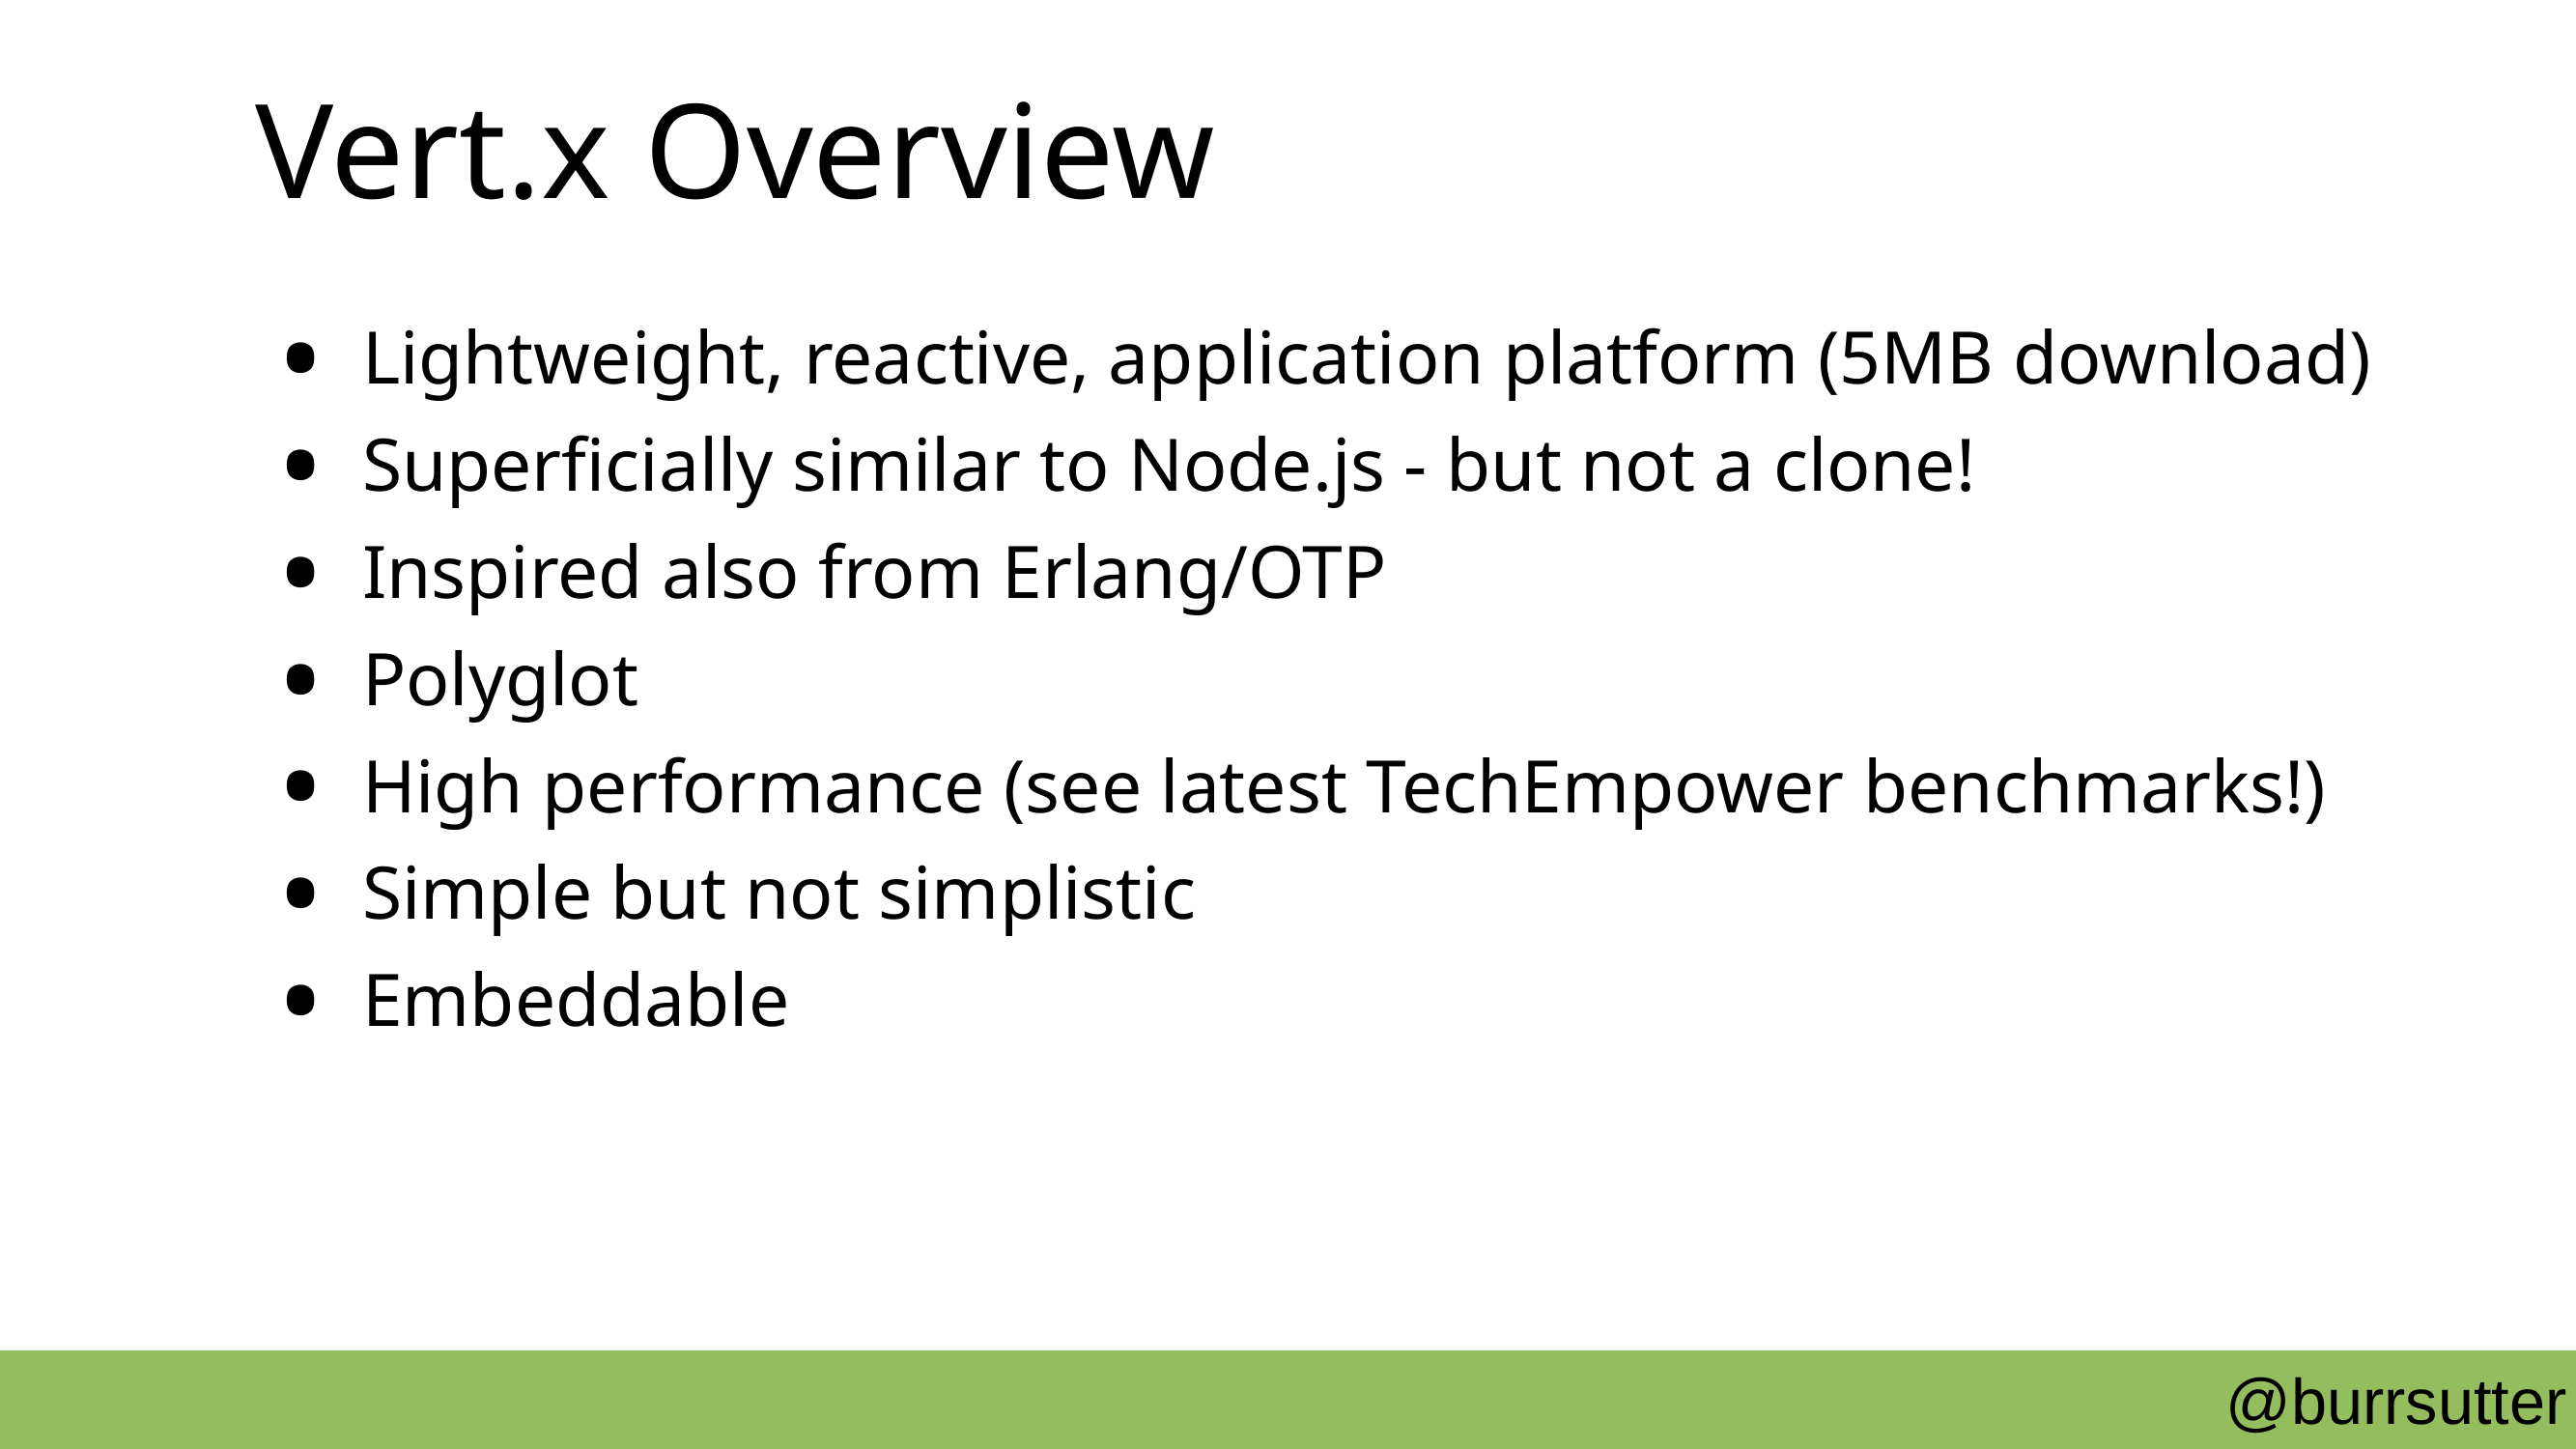

# Vert.x Overview
Lightweight, reactive, application platform (5MB download)
Superficially similar to Node.js - but not a clone!
Inspired also from Erlang/OTP
Polyglot
High performance (see latest TechEmpower benchmarks!)
Simple but not simplistic
Embeddable